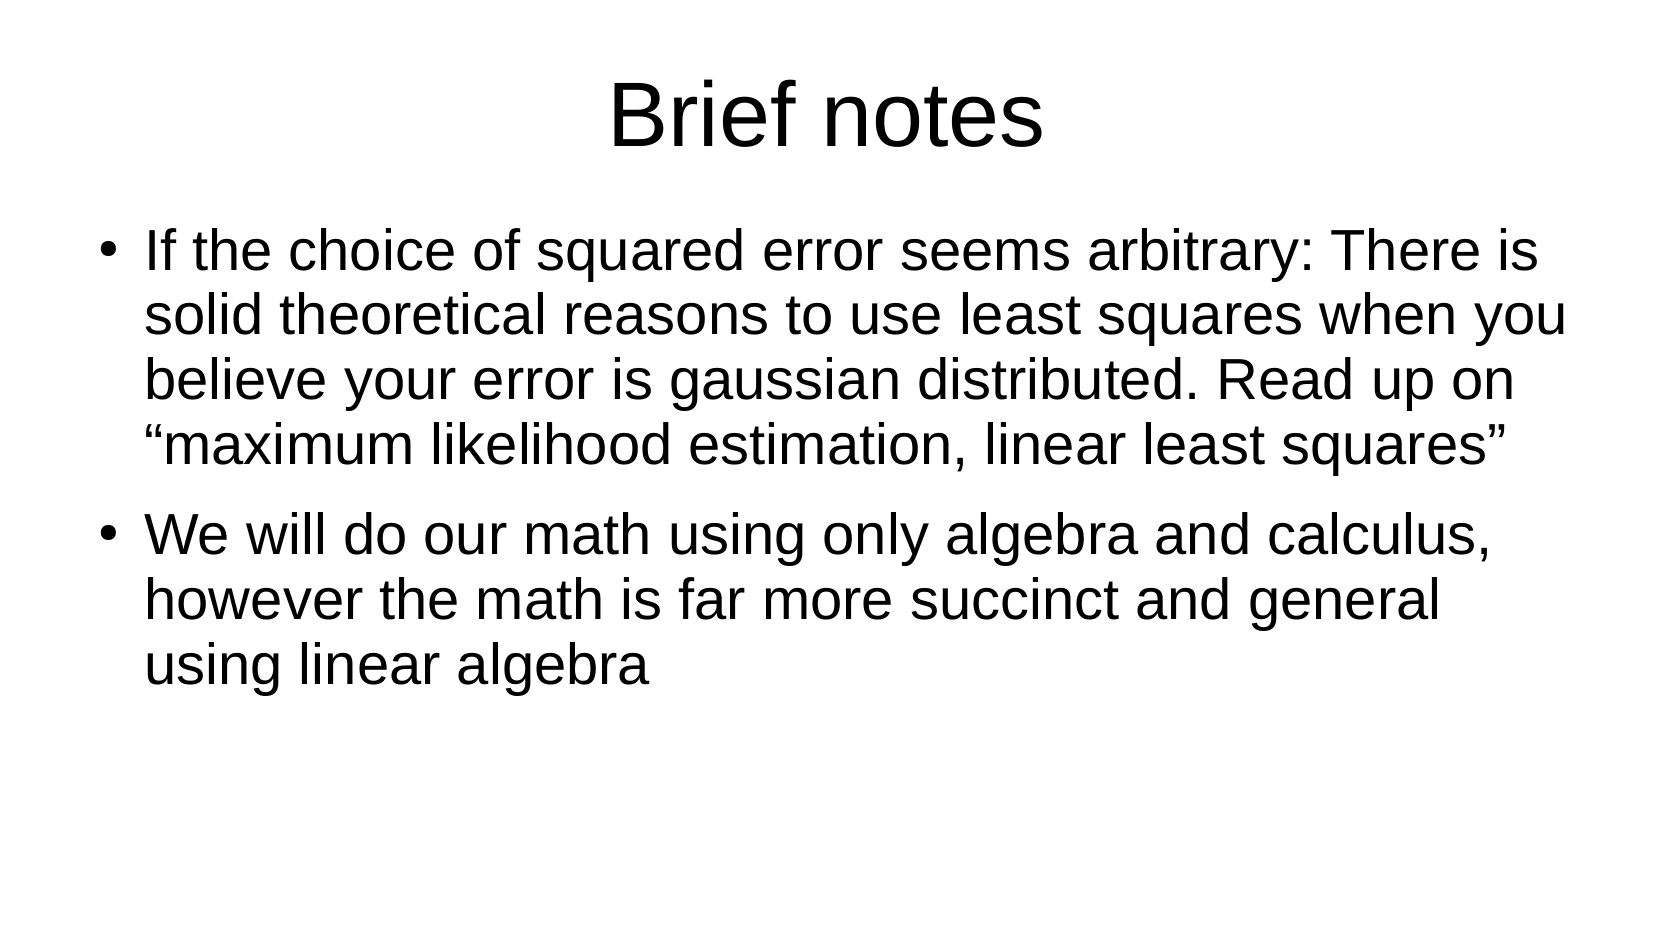

# Brief notes
If the choice of squared error seems arbitrary: There is solid theoretical reasons to use least squares when you believe your error is gaussian distributed. Read up on “maximum likelihood estimation, linear least squares”
We will do our math using only algebra and calculus, however the math is far more succinct and general using linear algebra